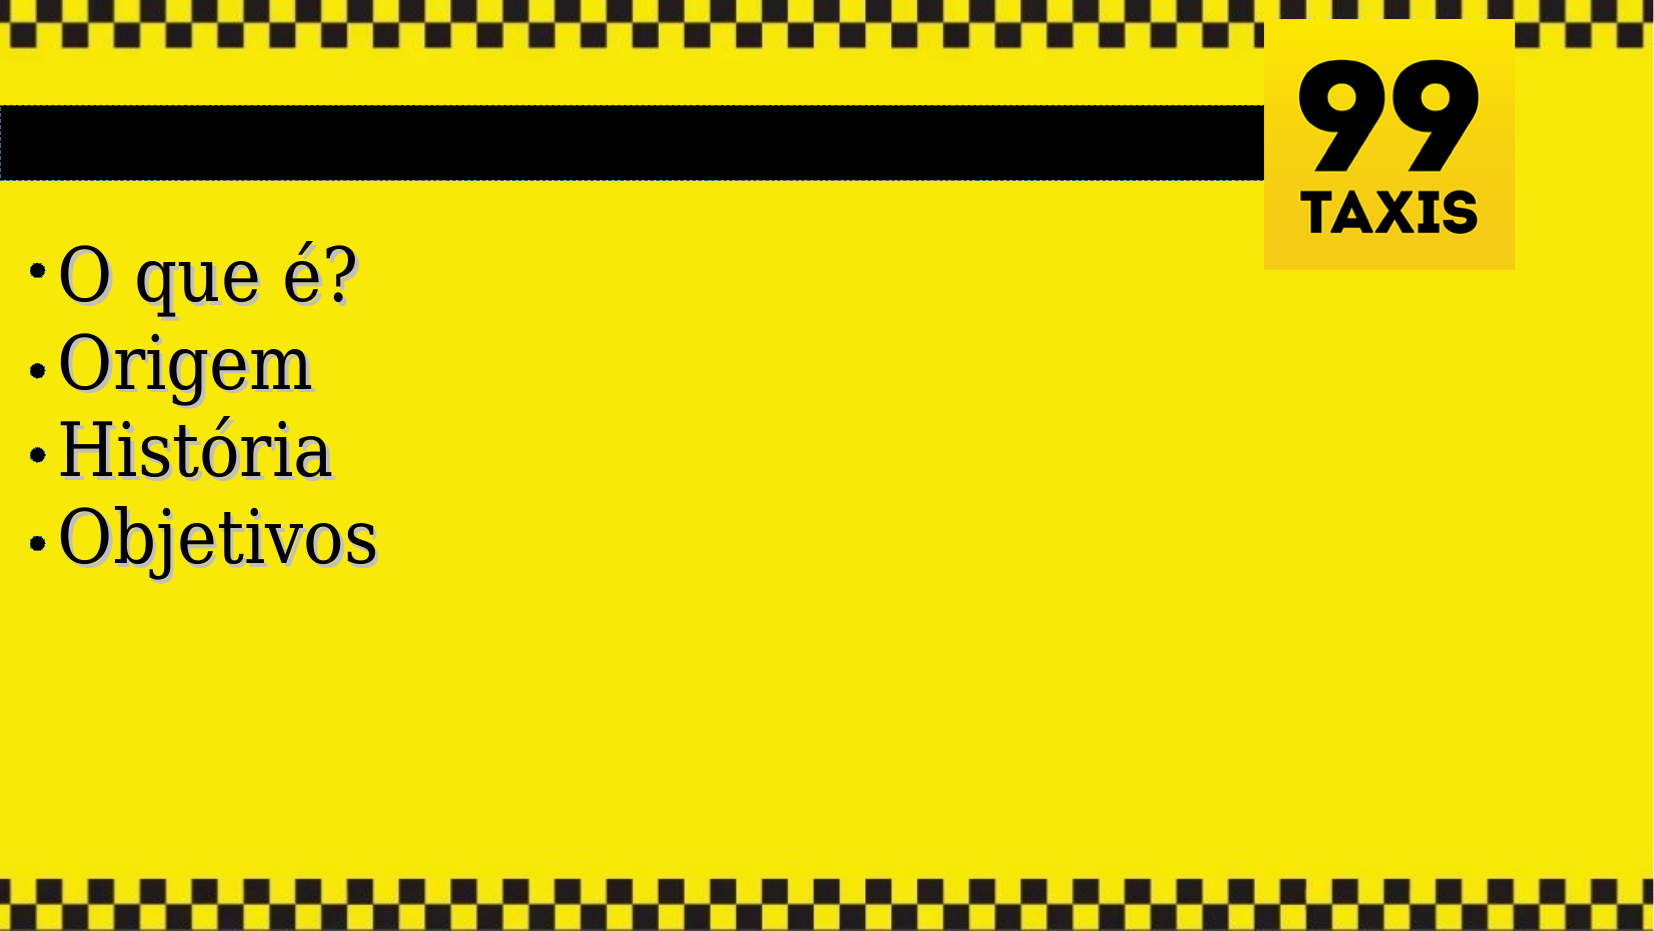

#
 O que é?
 Origem
 História
 Objetivos